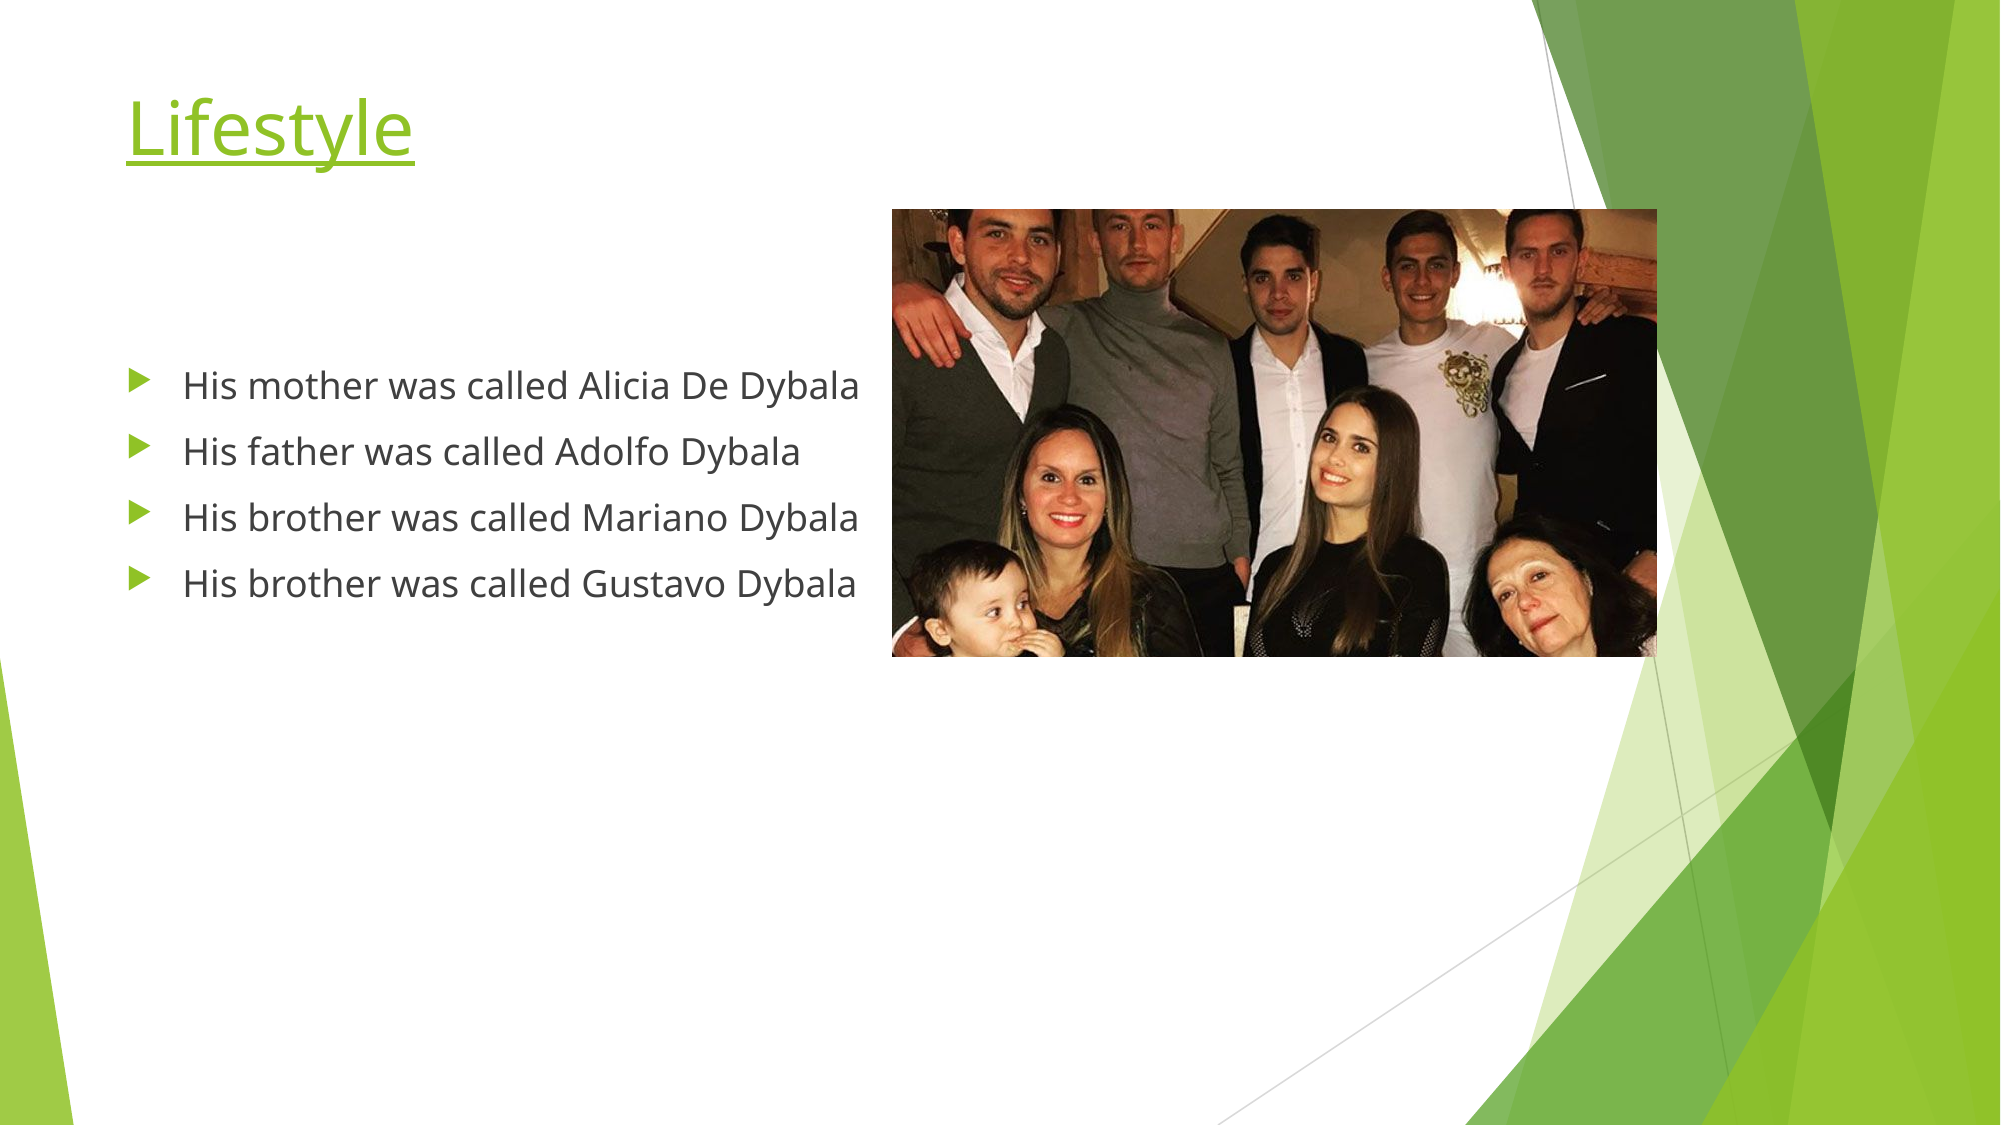

# Lifestyle
His mother was called Alicia De Dybala
His father was called Adolfo Dybala
His brother was called Mariano Dybala
His brother was called Gustavo Dybala